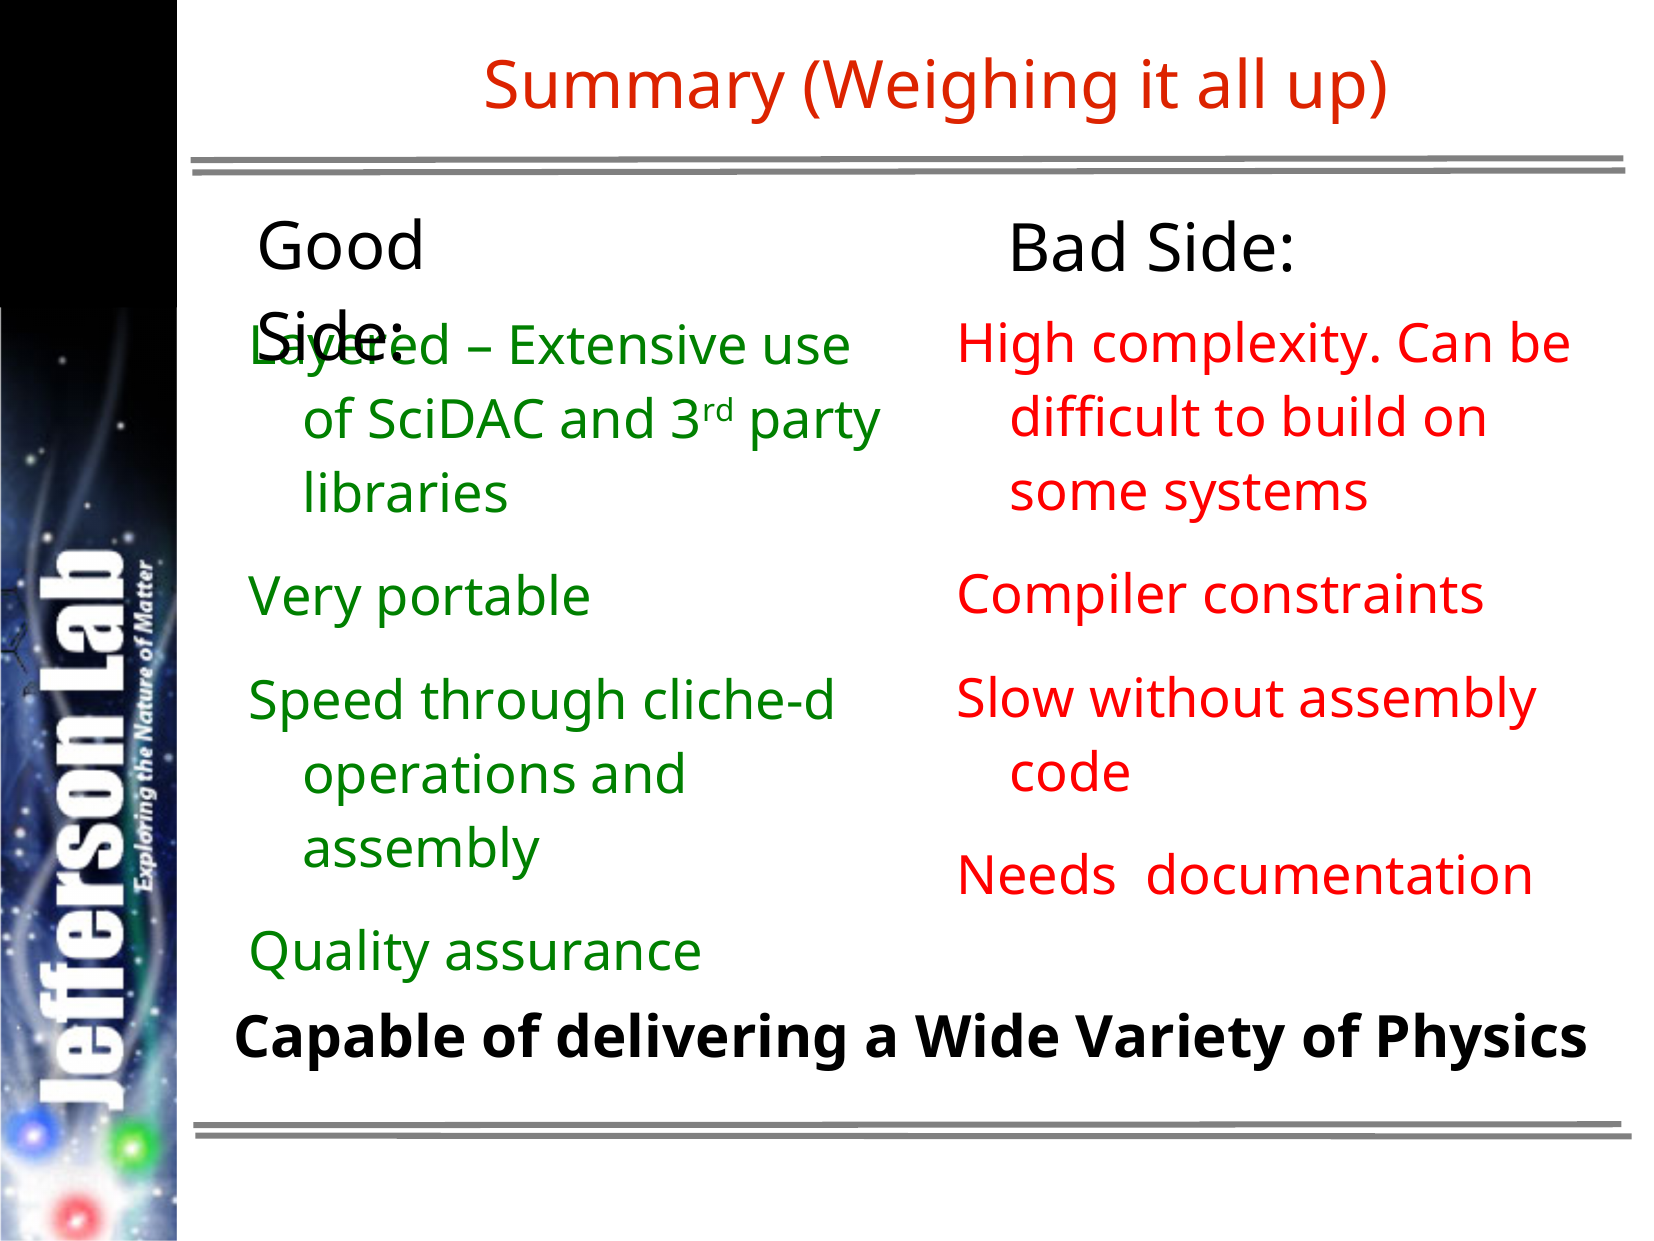

# Summary (Weighing it all up)
Good Side:
Bad Side:
High complexity. Can be difficult to build on some systems
Compiler constraints
Slow without assembly code
Needs documentation
Layered – Extensive use of SciDAC and 3rd party libraries
Very portable
Speed through cliche-d operations and assembly
Quality assurance
Capable of delivering a Wide Variety of Physics